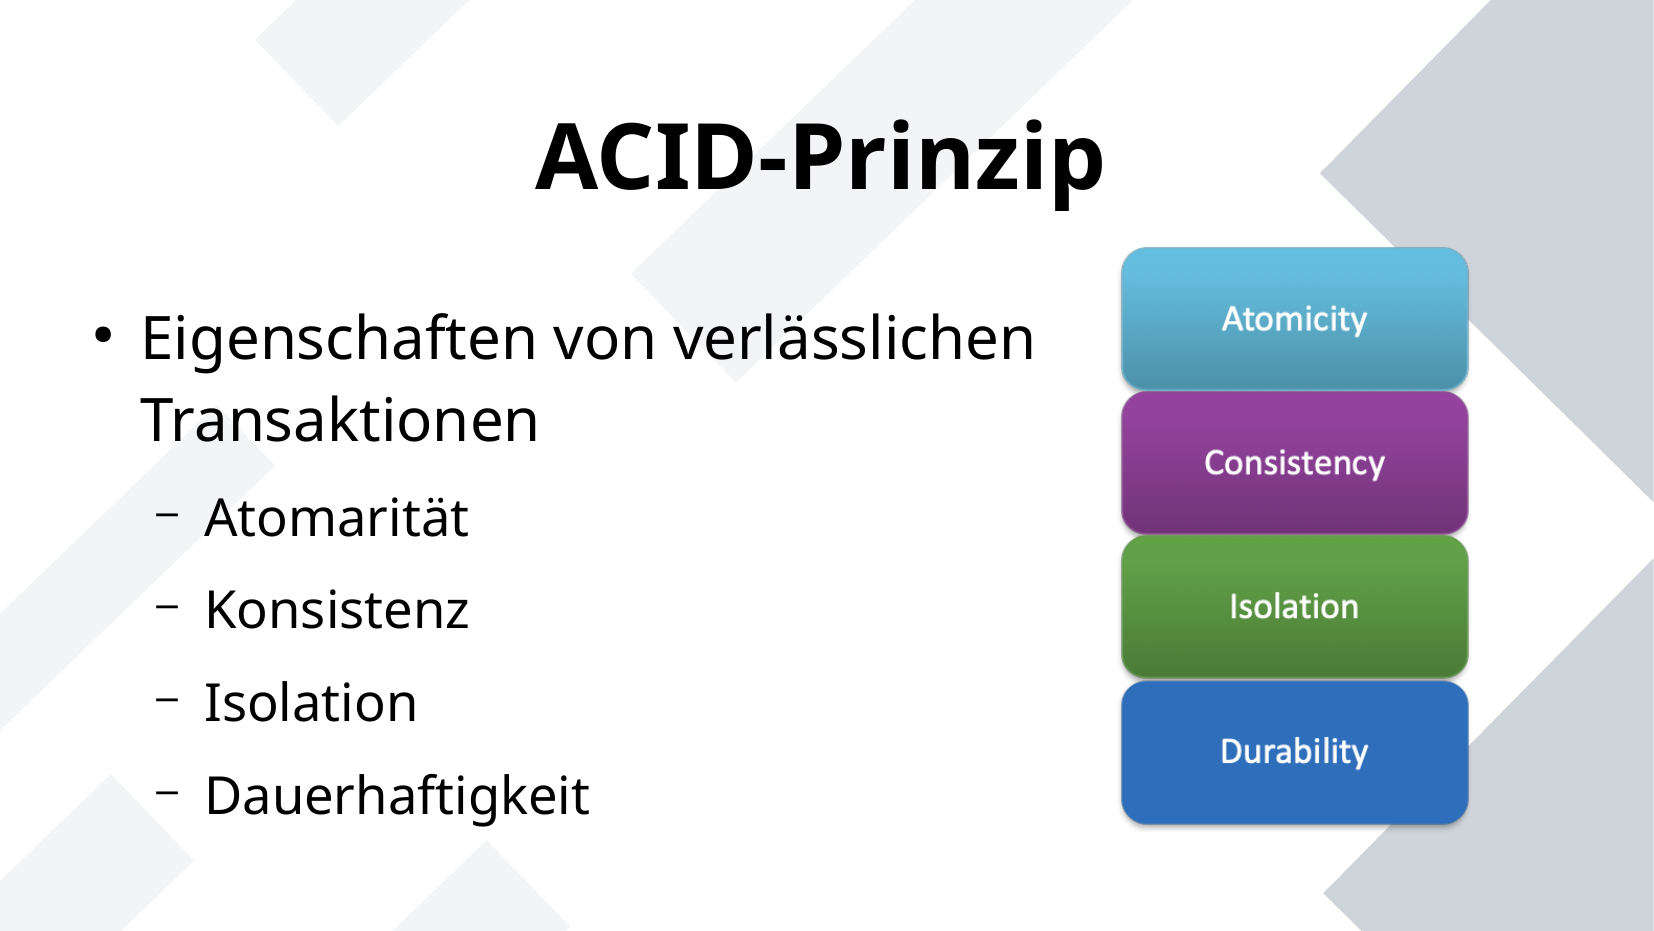

# ACID-Prinzip
Eigenschaften von verlässlichen Transaktionen
Atomarität
Konsistenz
Isolation
Dauerhaftigkeit